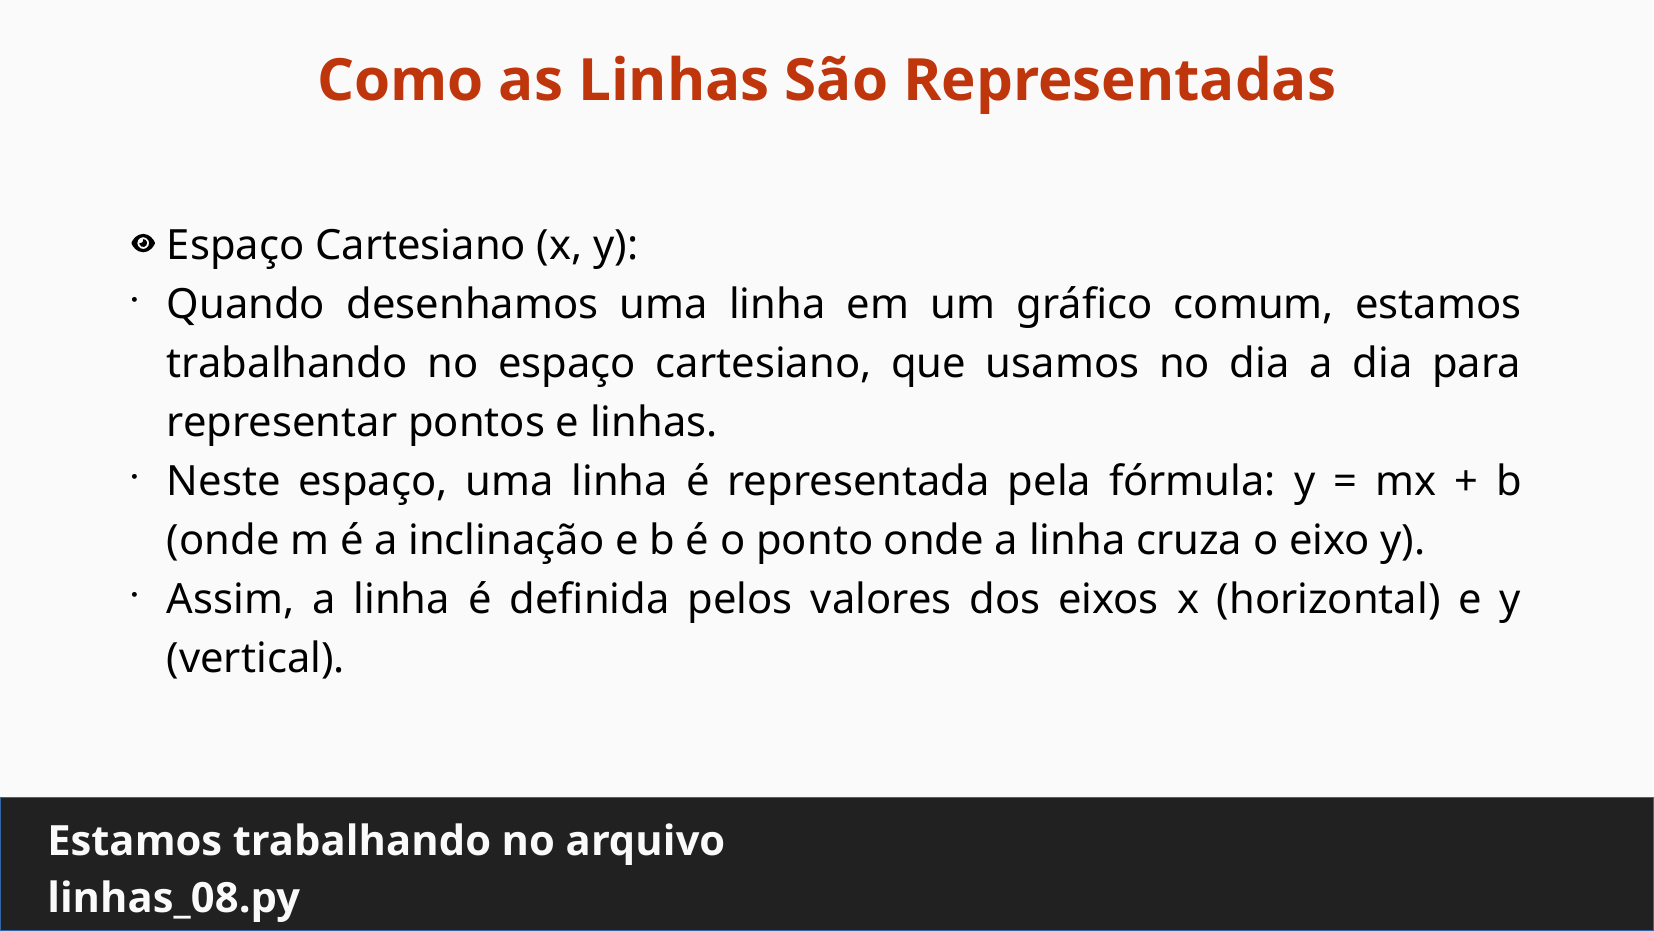

# Como as Linhas São Representadas
Espaço Cartesiano (x, y):
Quando desenhamos uma linha em um gráfico comum, estamos trabalhando no espaço cartesiano, que usamos no dia a dia para representar pontos e linhas.
Neste espaço, uma linha é representada pela fórmula: y = mx + b (onde m é a inclinação e b é o ponto onde a linha cruza o eixo y).
Assim, a linha é definida pelos valores dos eixos x (horizontal) e y (vertical).
Estamos trabalhando no arquivo linhas_08.py